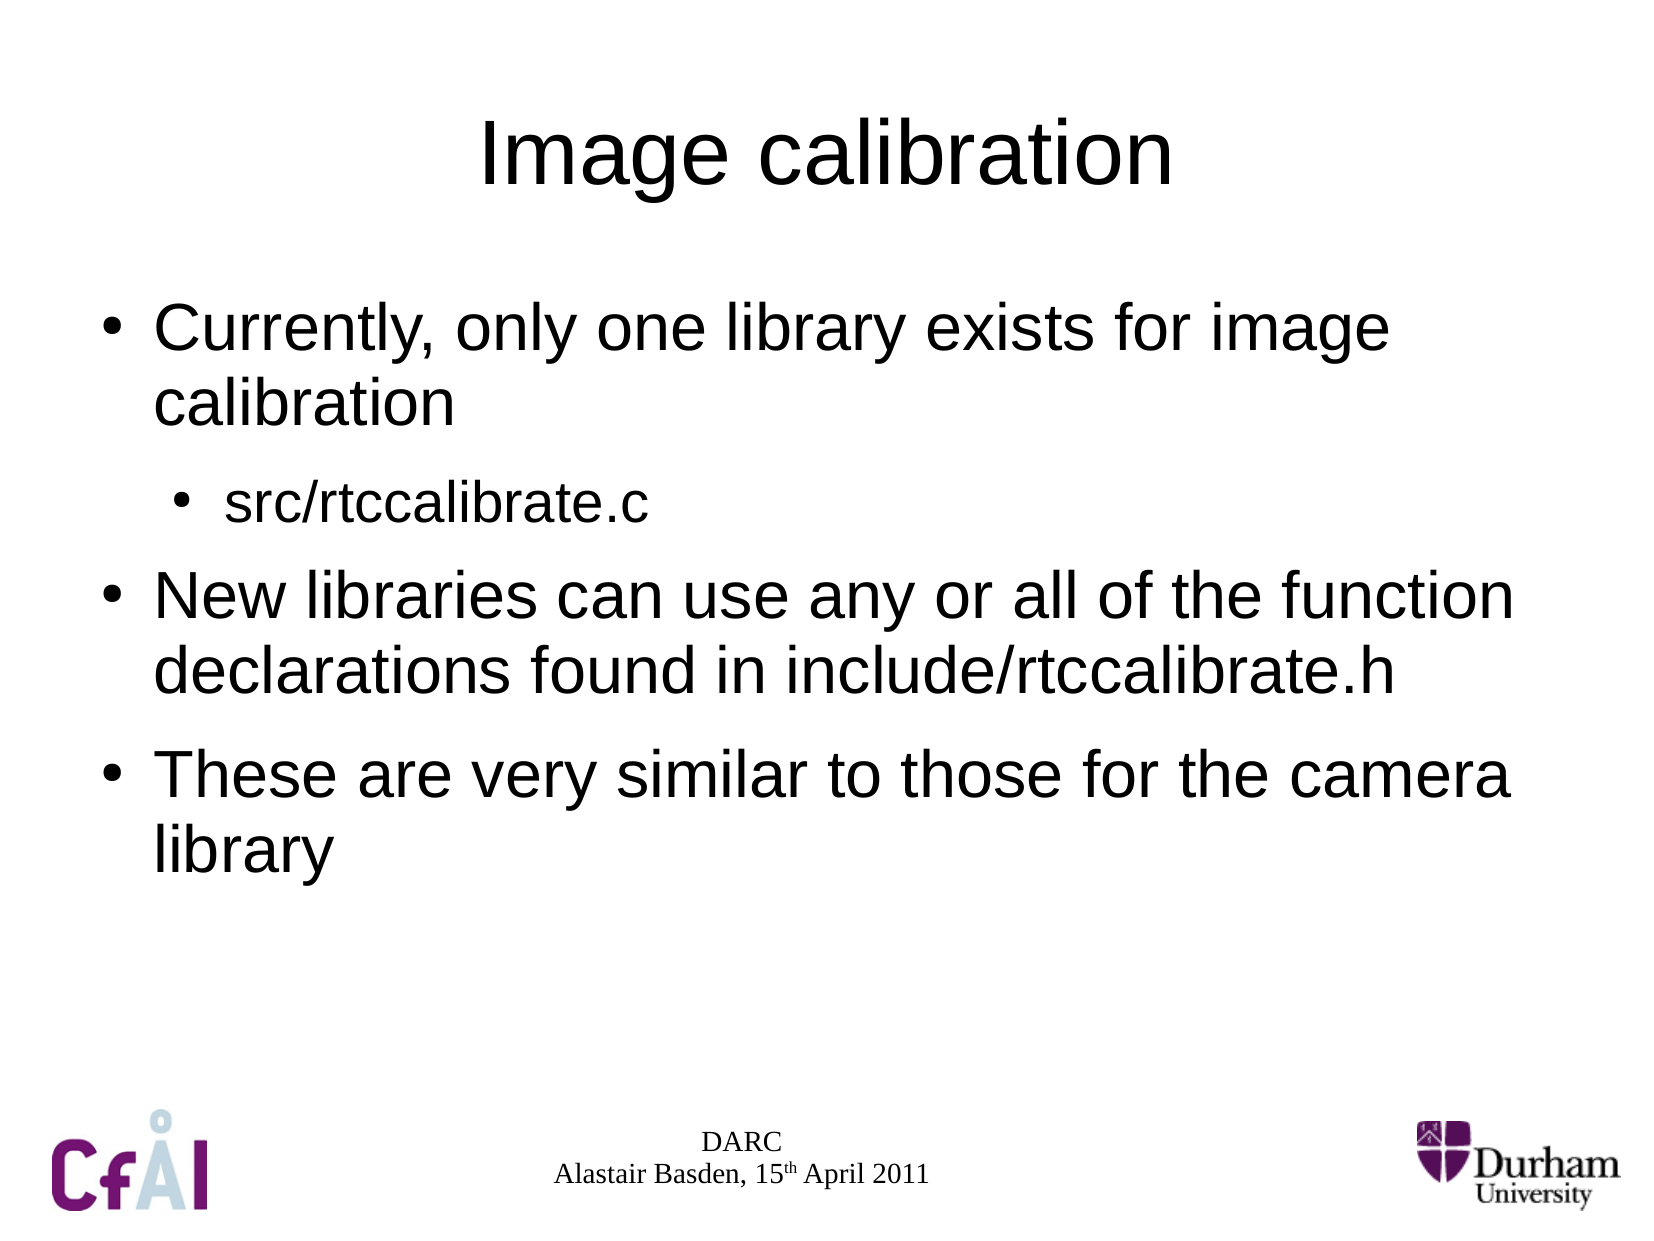

# Image calibration
Currently, only one library exists for image calibration
src/rtccalibrate.c
New libraries can use any or all of the function declarations found in include/rtccalibrate.h
These are very similar to those for the camera library